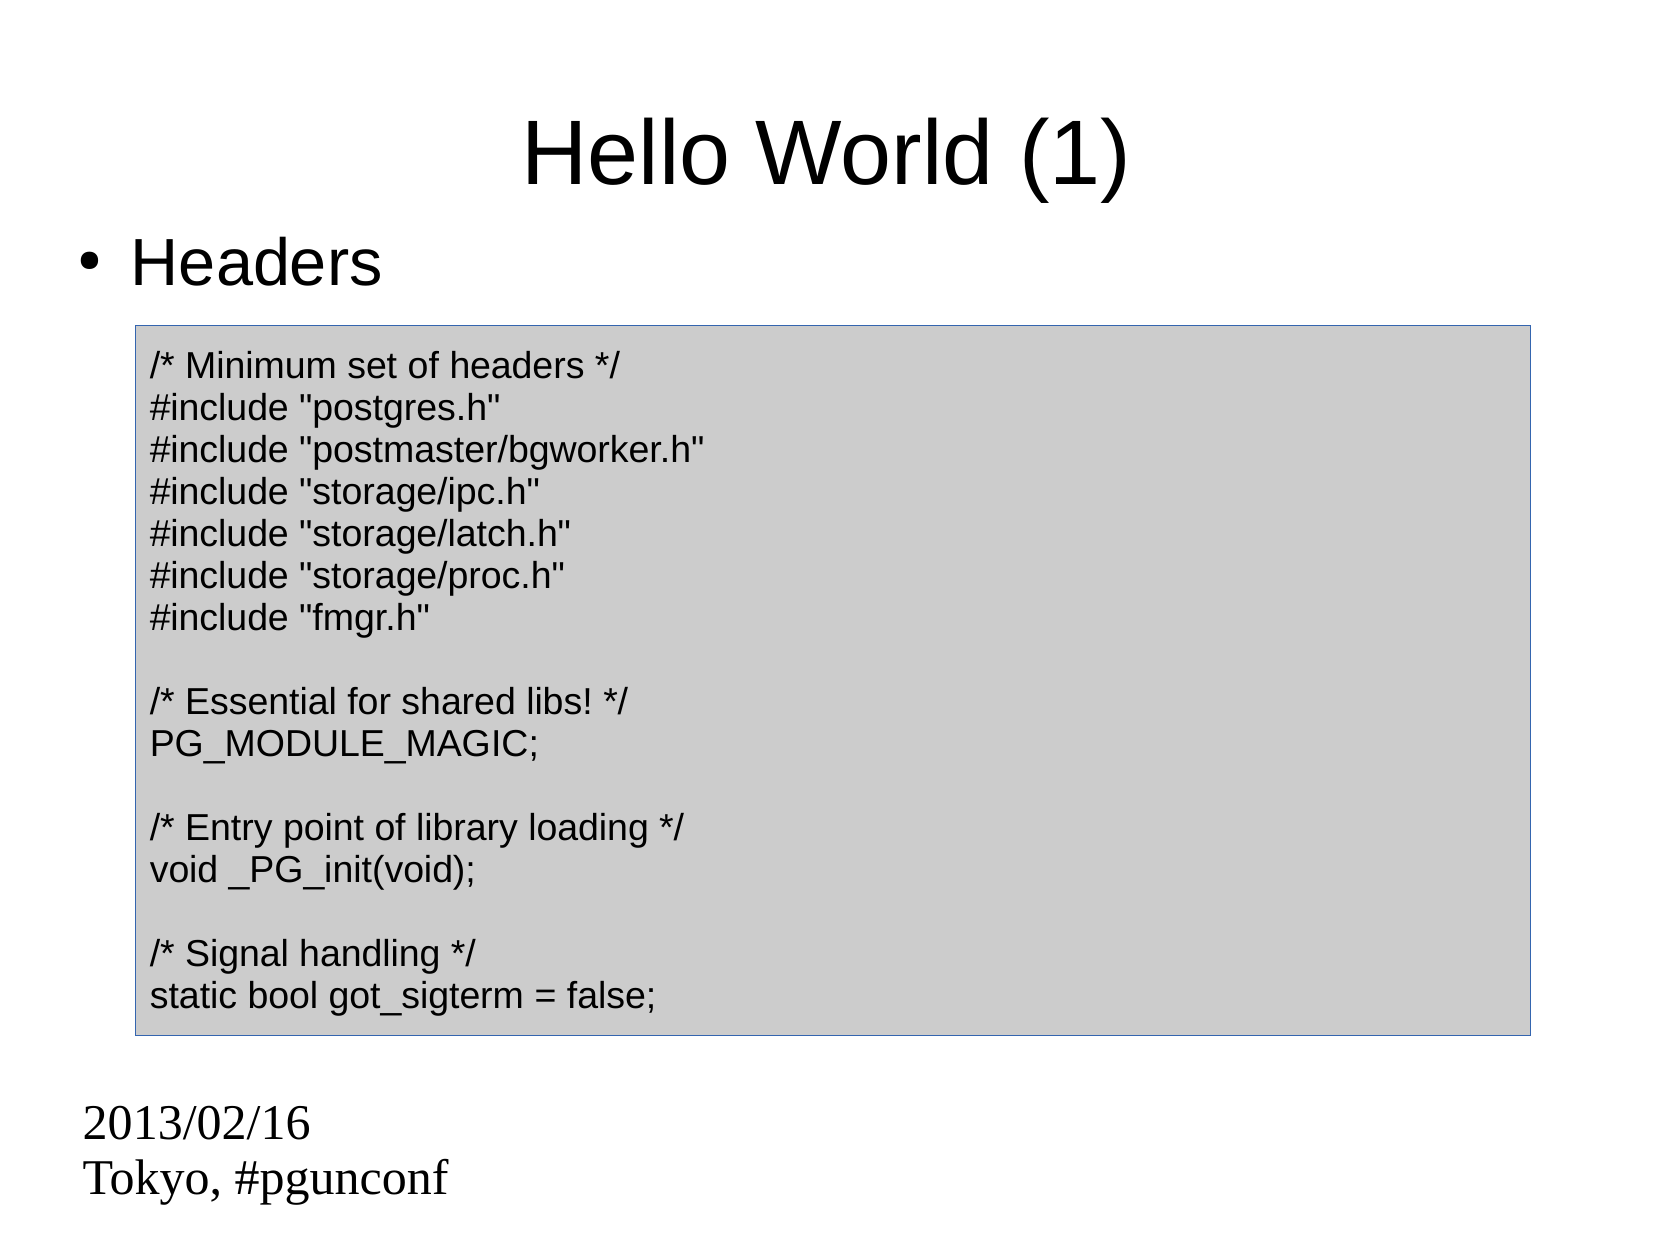

# Hello World (1)
Headers
/* Minimum set of headers */
#include "postgres.h"
#include "postmaster/bgworker.h"
#include "storage/ipc.h"
#include "storage/latch.h"
#include "storage/proc.h"
#include "fmgr.h"
/* Essential for shared libs! */
PG_MODULE_MAGIC;
/* Entry point of library loading */
void _PG_init(void);
/* Signal handling */
static bool got_sigterm = false;